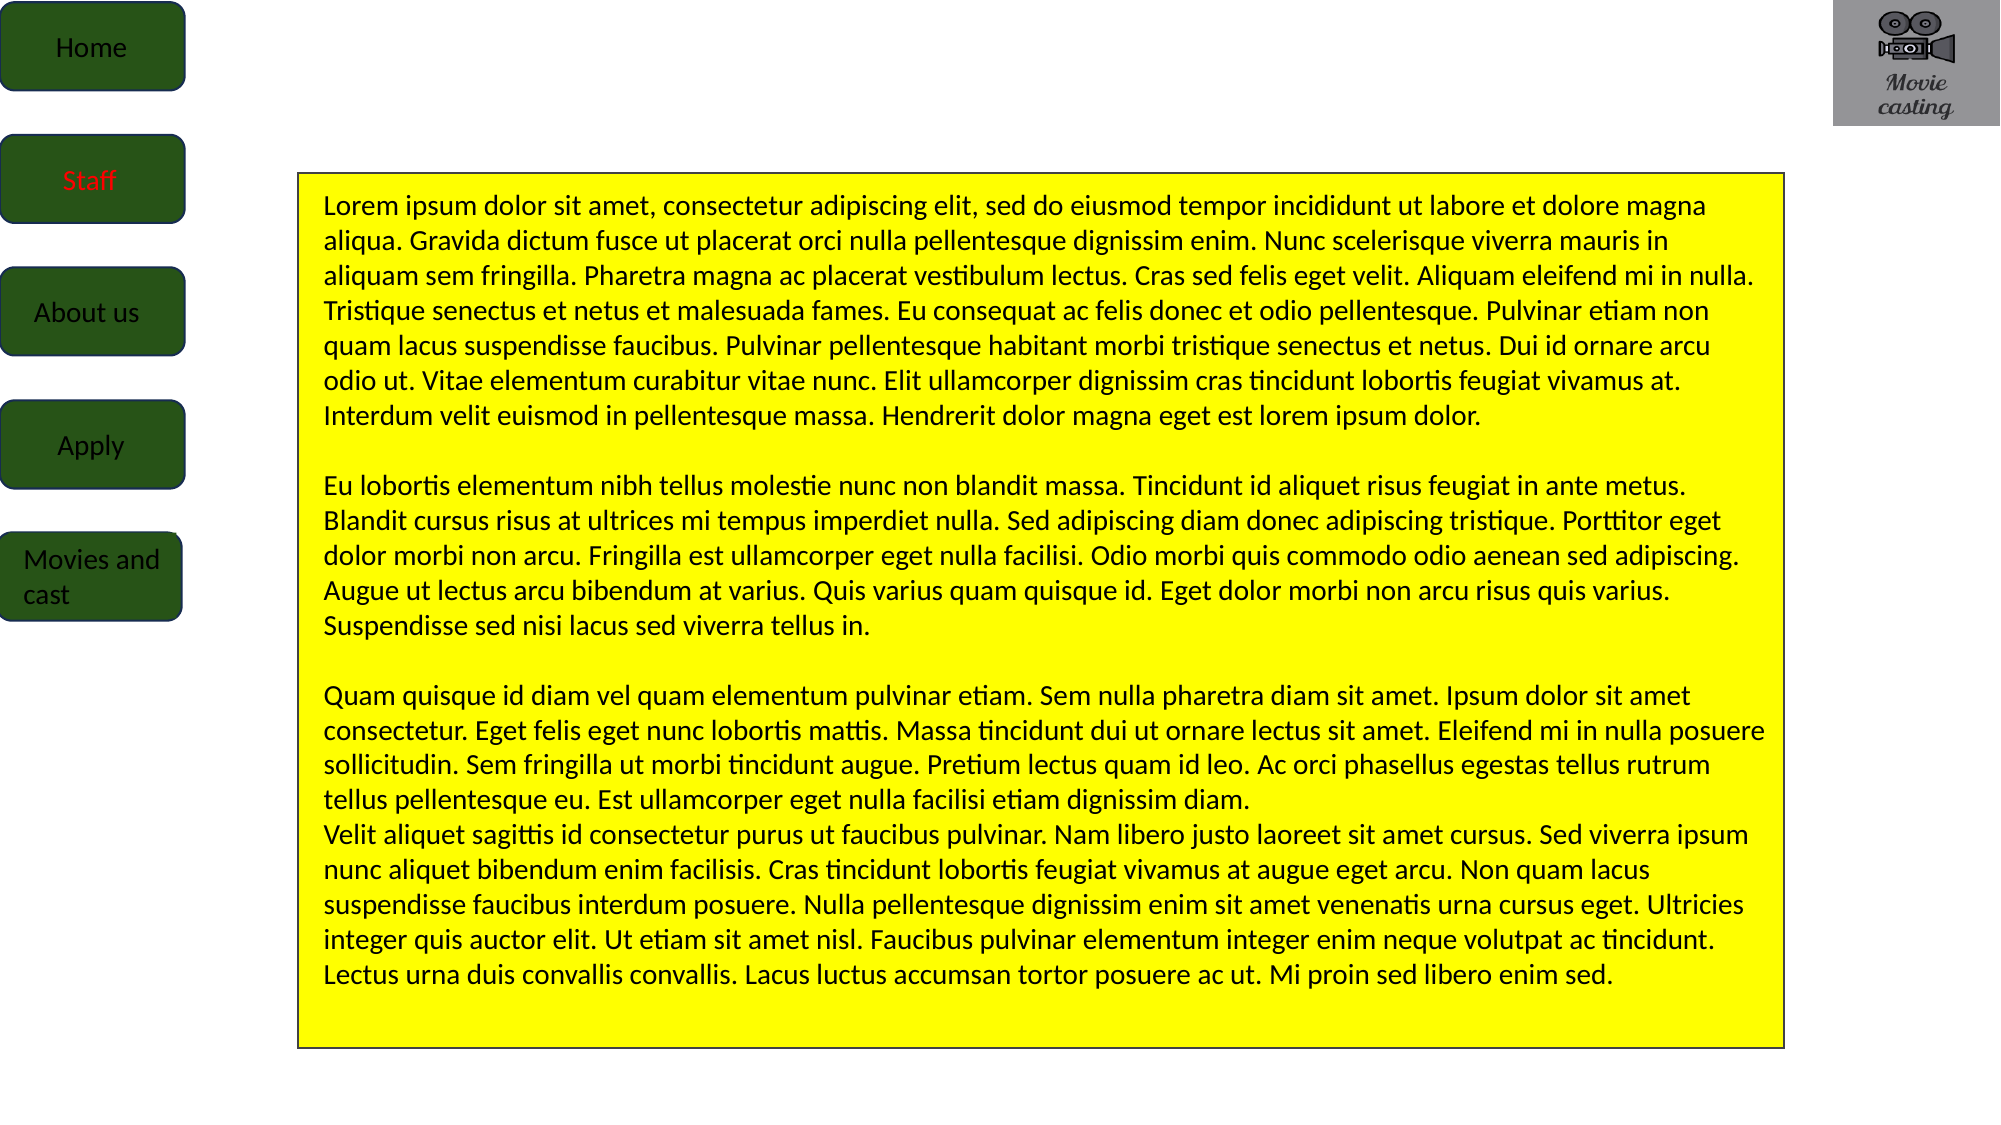

Home
Staff
Lorem ipsum dolor sit amet, consectetur adipiscing elit, sed do eiusmod tempor incididunt ut labore et dolore magna aliqua. Gravida dictum fusce ut placerat orci nulla pellentesque dignissim enim. Nunc scelerisque viverra mauris in aliquam sem fringilla. Pharetra magna ac placerat vestibulum lectus. Cras sed felis eget velit. Aliquam eleifend mi in nulla. Tristique senectus et netus et malesuada fames. Eu consequat ac felis donec et odio pellentesque. Pulvinar etiam non quam lacus suspendisse faucibus. Pulvinar pellentesque habitant morbi tristique senectus et netus. Dui id ornare arcu odio ut. Vitae elementum curabitur vitae nunc. Elit ullamcorper dignissim cras tincidunt lobortis feugiat vivamus at. Interdum velit euismod in pellentesque massa. Hendrerit dolor magna eget est lorem ipsum dolor.
Eu lobortis elementum nibh tellus molestie nunc non blandit massa. Tincidunt id aliquet risus feugiat in ante metus. Blandit cursus risus at ultrices mi tempus imperdiet nulla. Sed adipiscing diam donec adipiscing tristique. Porttitor eget dolor morbi non arcu. Fringilla est ullamcorper eget nulla facilisi. Odio morbi quis commodo odio aenean sed adipiscing. Augue ut lectus arcu bibendum at varius. Quis varius quam quisque id. Eget dolor morbi non arcu risus quis varius. Suspendisse sed nisi lacus sed viverra tellus in.
Quam quisque id diam vel quam elementum pulvinar etiam. Sem nulla pharetra diam sit amet. Ipsum dolor sit amet consectetur. Eget felis eget nunc lobortis mattis. Massa tincidunt dui ut ornare lectus sit amet. Eleifend mi in nulla posuere sollicitudin. Sem fringilla ut morbi tincidunt augue. Pretium lectus quam id leo. Ac orci phasellus egestas tellus rutrum tellus pellentesque eu. Est ullamcorper eget nulla facilisi etiam dignissim diam.
Velit aliquet sagittis id consectetur purus ut faucibus pulvinar. Nam libero justo laoreet sit amet cursus. Sed viverra ipsum nunc aliquet bibendum enim facilisis. Cras tincidunt lobortis feugiat vivamus at augue eget arcu. Non quam lacus suspendisse faucibus interdum posuere. Nulla pellentesque dignissim enim sit amet venenatis urna cursus eget. Ultricies integer quis auctor elit. Ut etiam sit amet nisl. Faucibus pulvinar elementum integer enim neque volutpat ac tincidunt. Lectus urna duis convallis convallis. Lacus luctus accumsan tortor posuere ac ut. Mi proin sed libero enim sed.
About us
Apply
Movies and cast